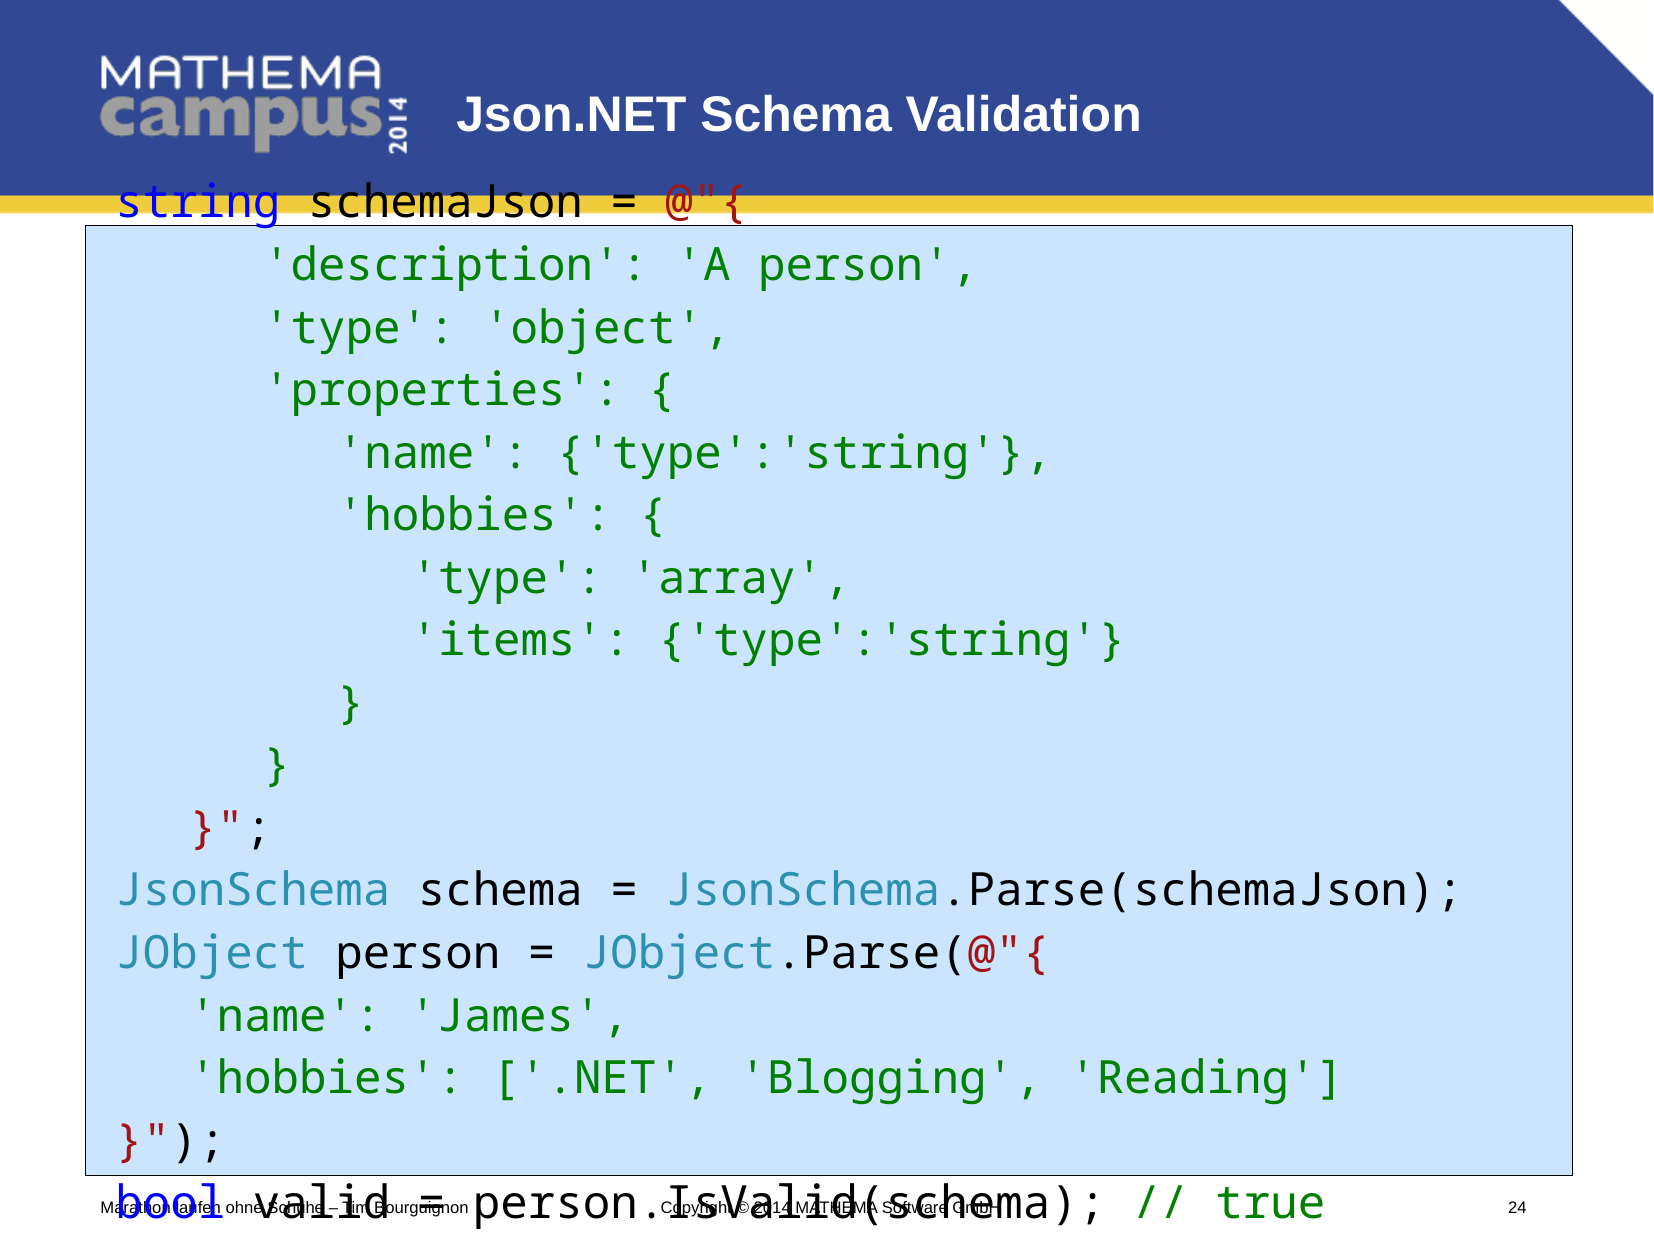

# Json.NET Schema Validation
string schemaJson = @"{
		'description': 'A person',
		'type': 'object',
		'properties': {
			'name': {'type':'string'},
			'hobbies': {
				'type': 'array',
				'items': {'type':'string'}
			}
		}
	}";
JsonSchema schema = JsonSchema.Parse(schemaJson);
JObject person = JObject.Parse(@"{
	'name': 'James',
	'hobbies': ['.NET', 'Blogging', 'Reading']
}");
bool valid = person.IsValid(schema); // true